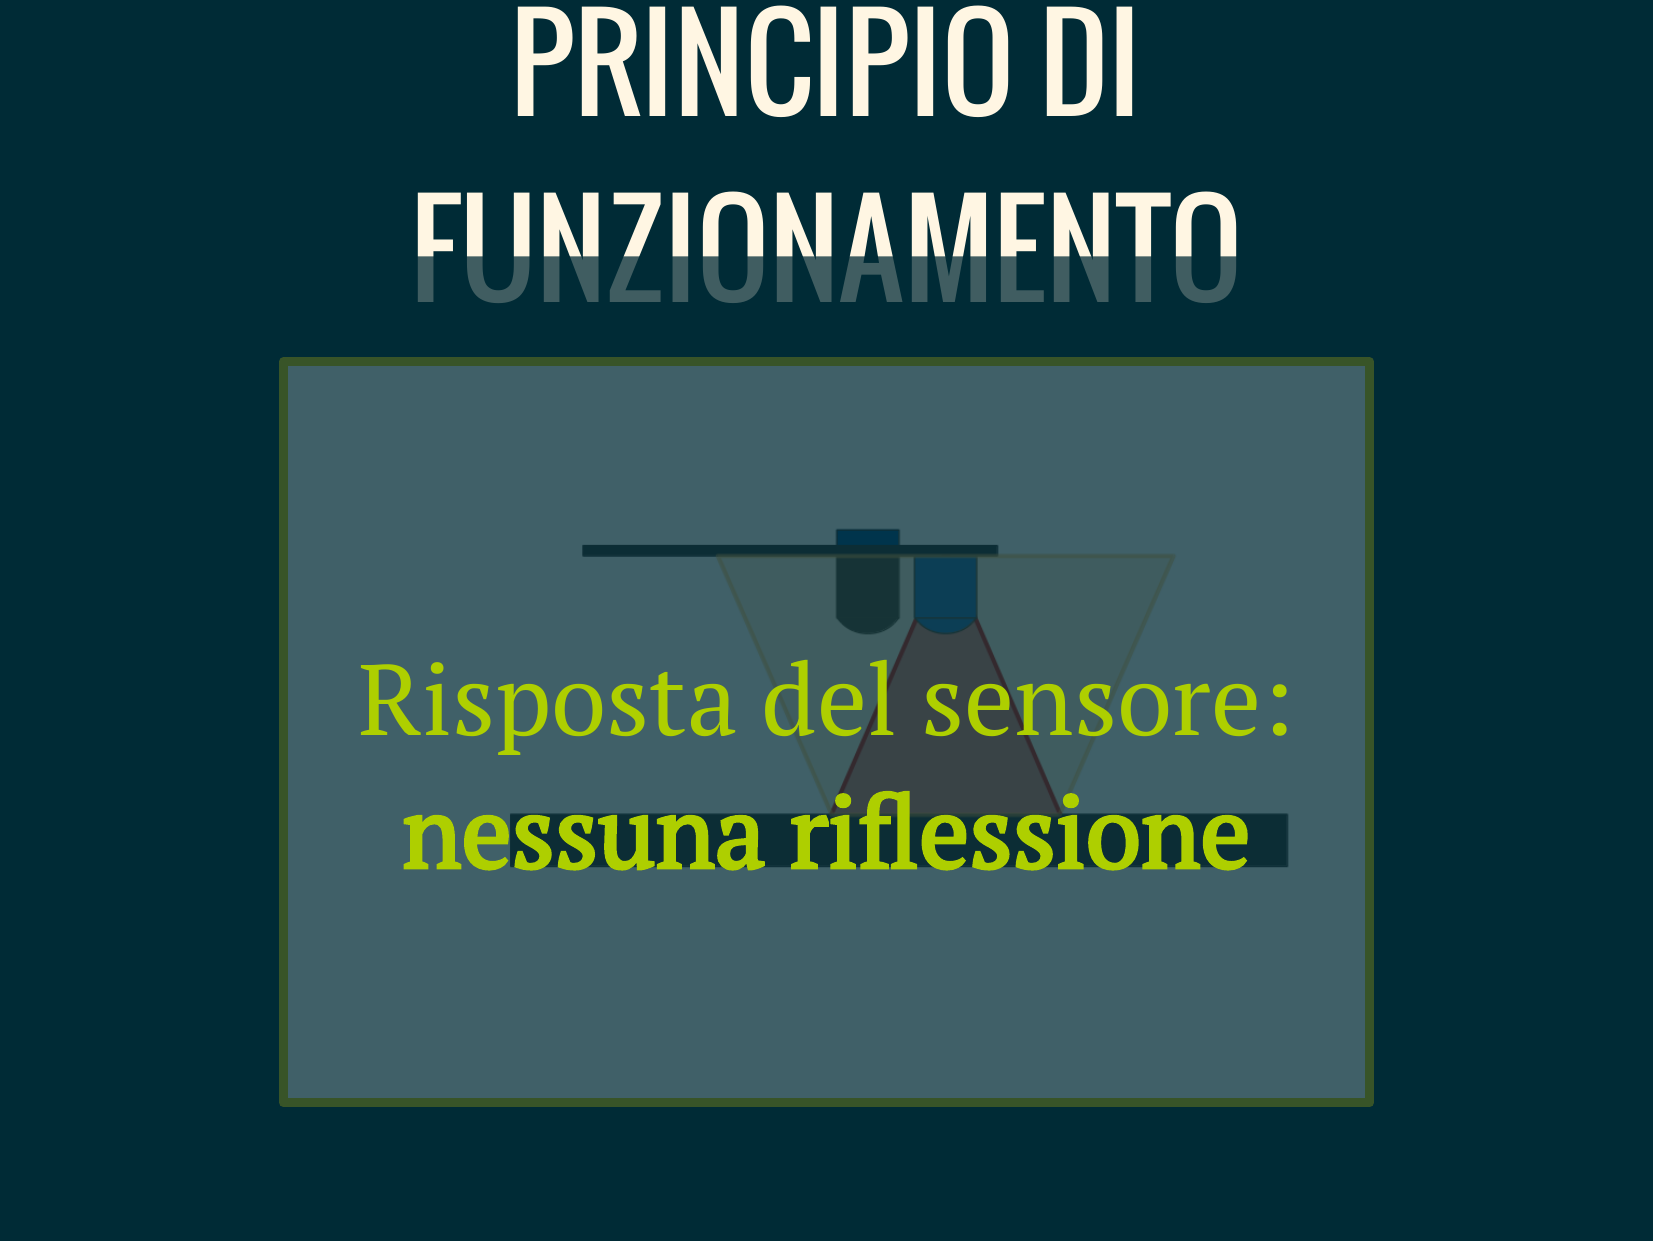

# Principio di funzionamento
Risposta del sensore:
nessuna riflessione